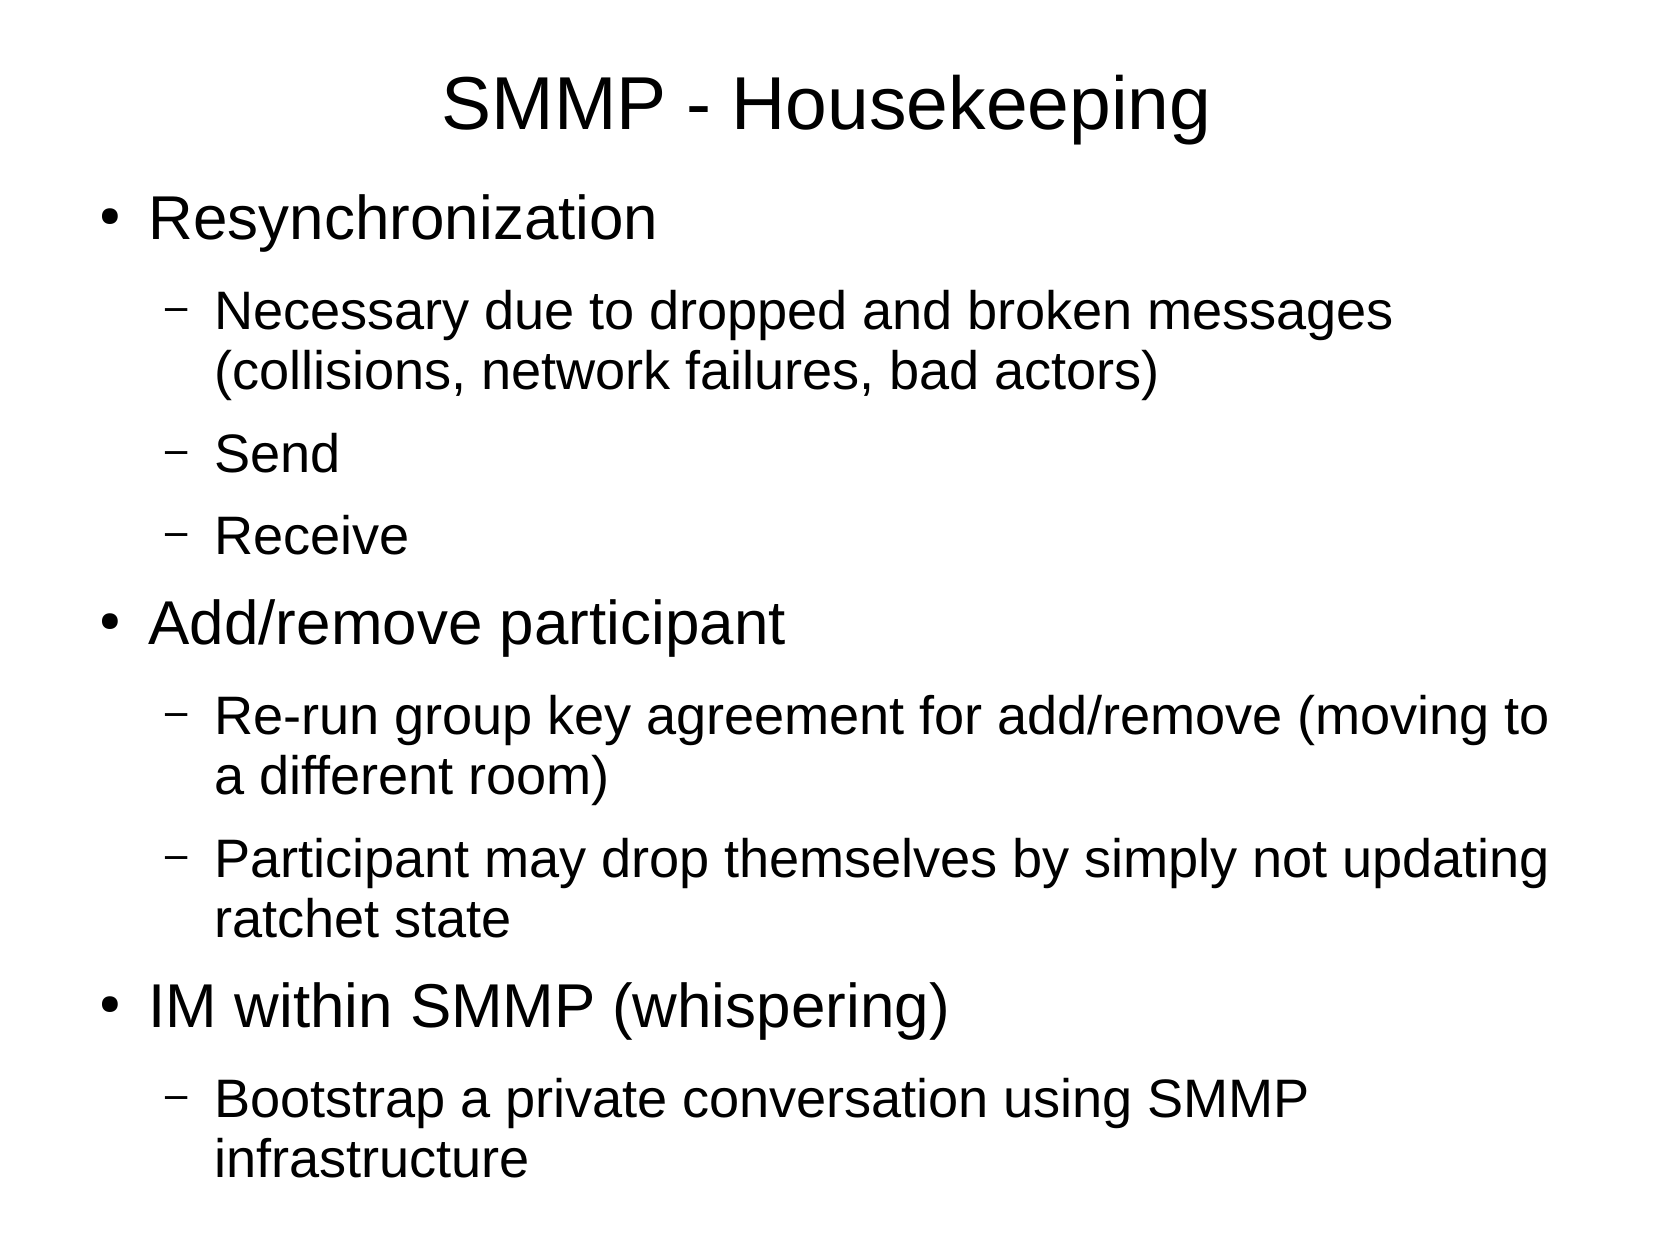

# SMMP - Housekeeping
Resynchronization
Necessary due to dropped and broken messages (collisions, network failures, bad actors)
Send
Receive
Add/remove participant
Re-run group key agreement for add/remove (moving to a different room)
Participant may drop themselves by simply not updating ratchet state
IM within SMMP (whispering)
Bootstrap a private conversation using SMMP infrastructure